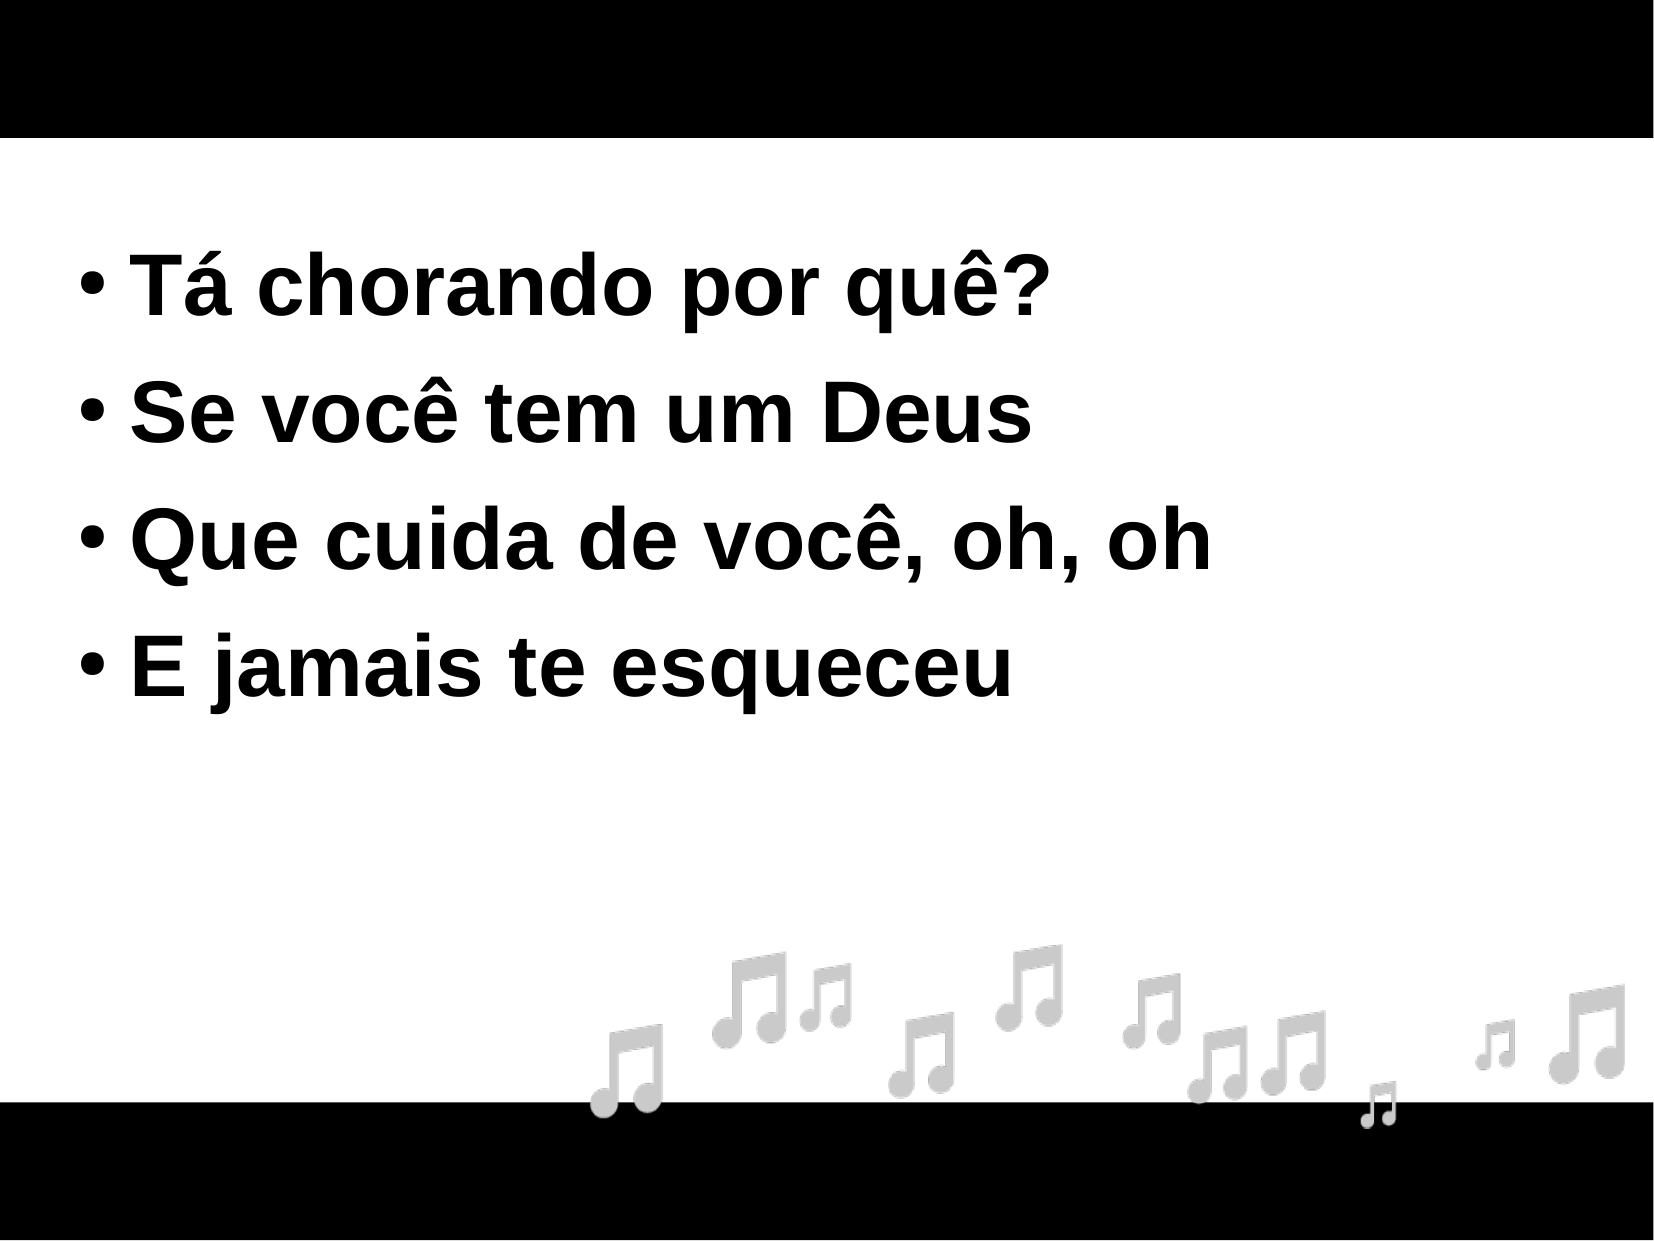

# Tá chorando por quê?
Se você tem um Deus
Que cuida de você, oh, oh
E jamais te esqueceu